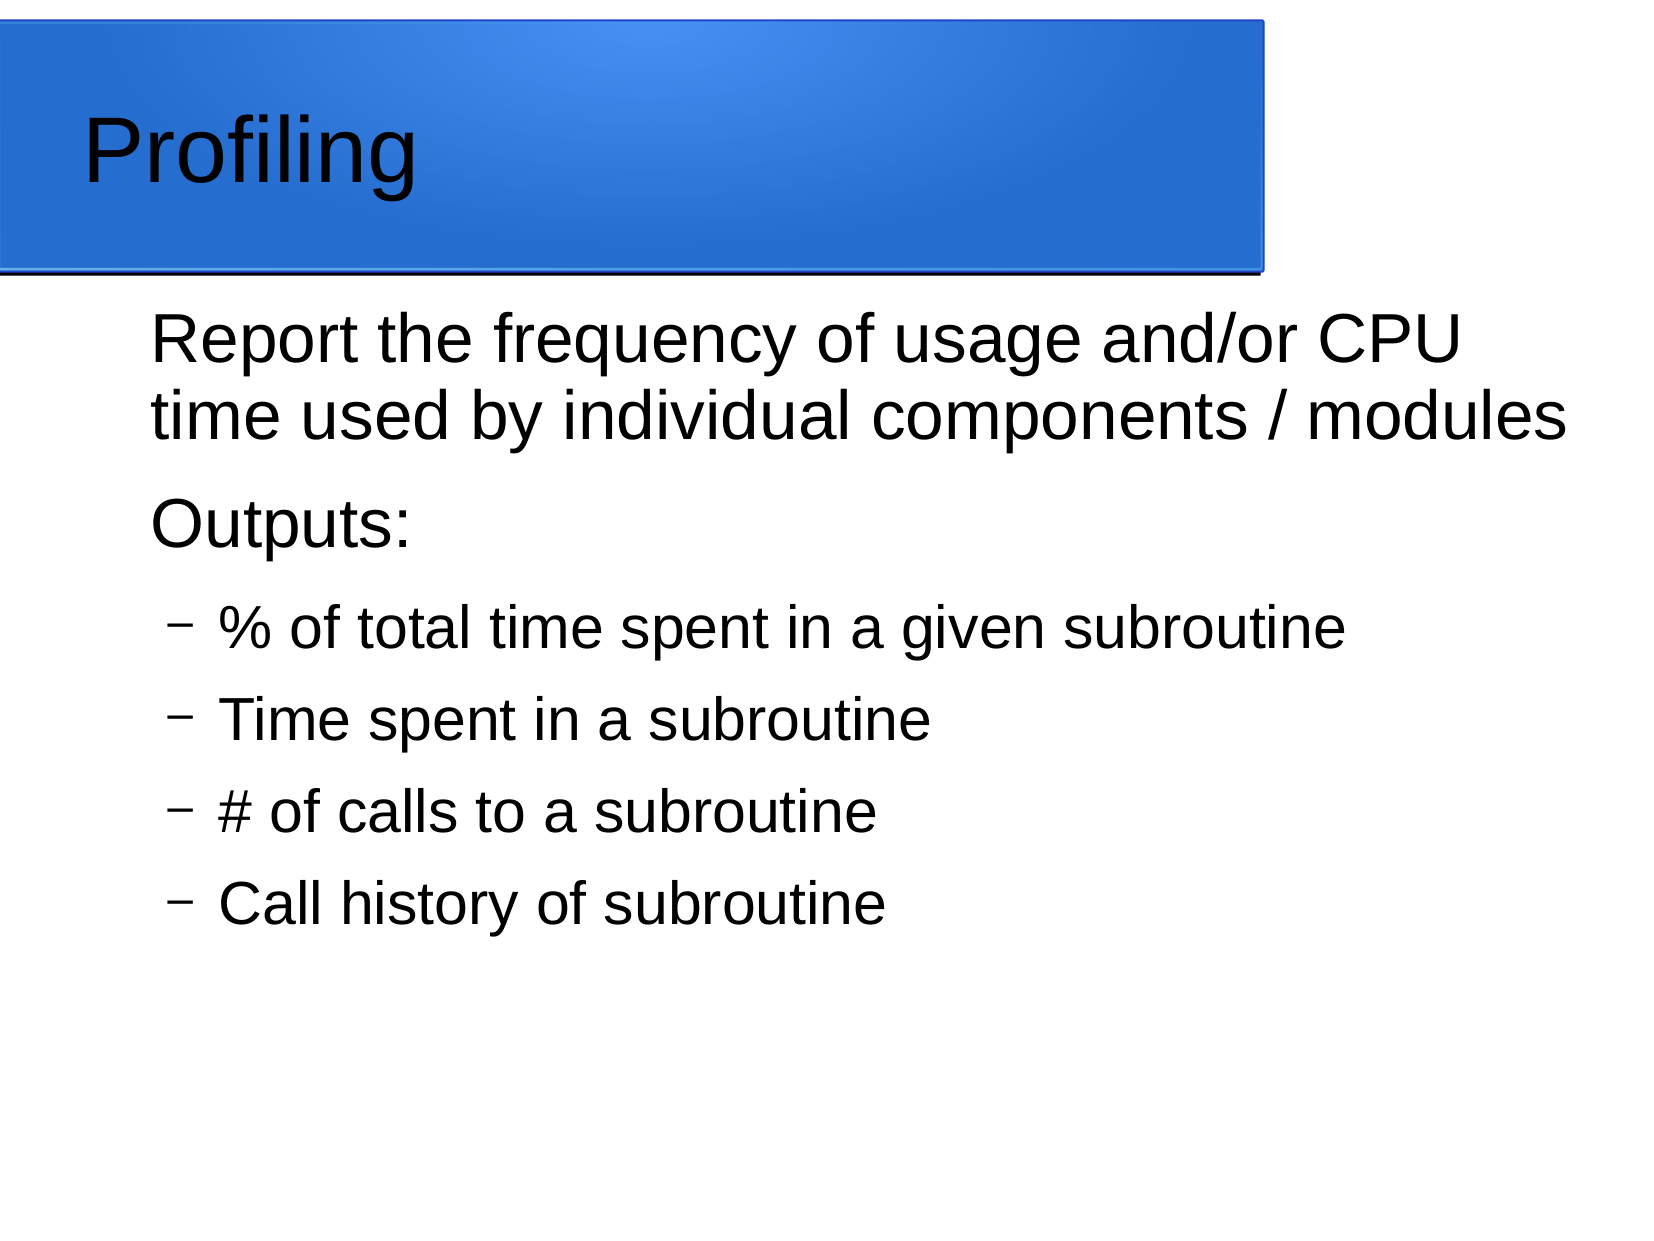

# Profiling
Report the frequency of usage and/or CPU time used by individual components / modules
Outputs:
% of total time spent in a given subroutine
Time spent in a subroutine
# of calls to a subroutine
Call history of subroutine